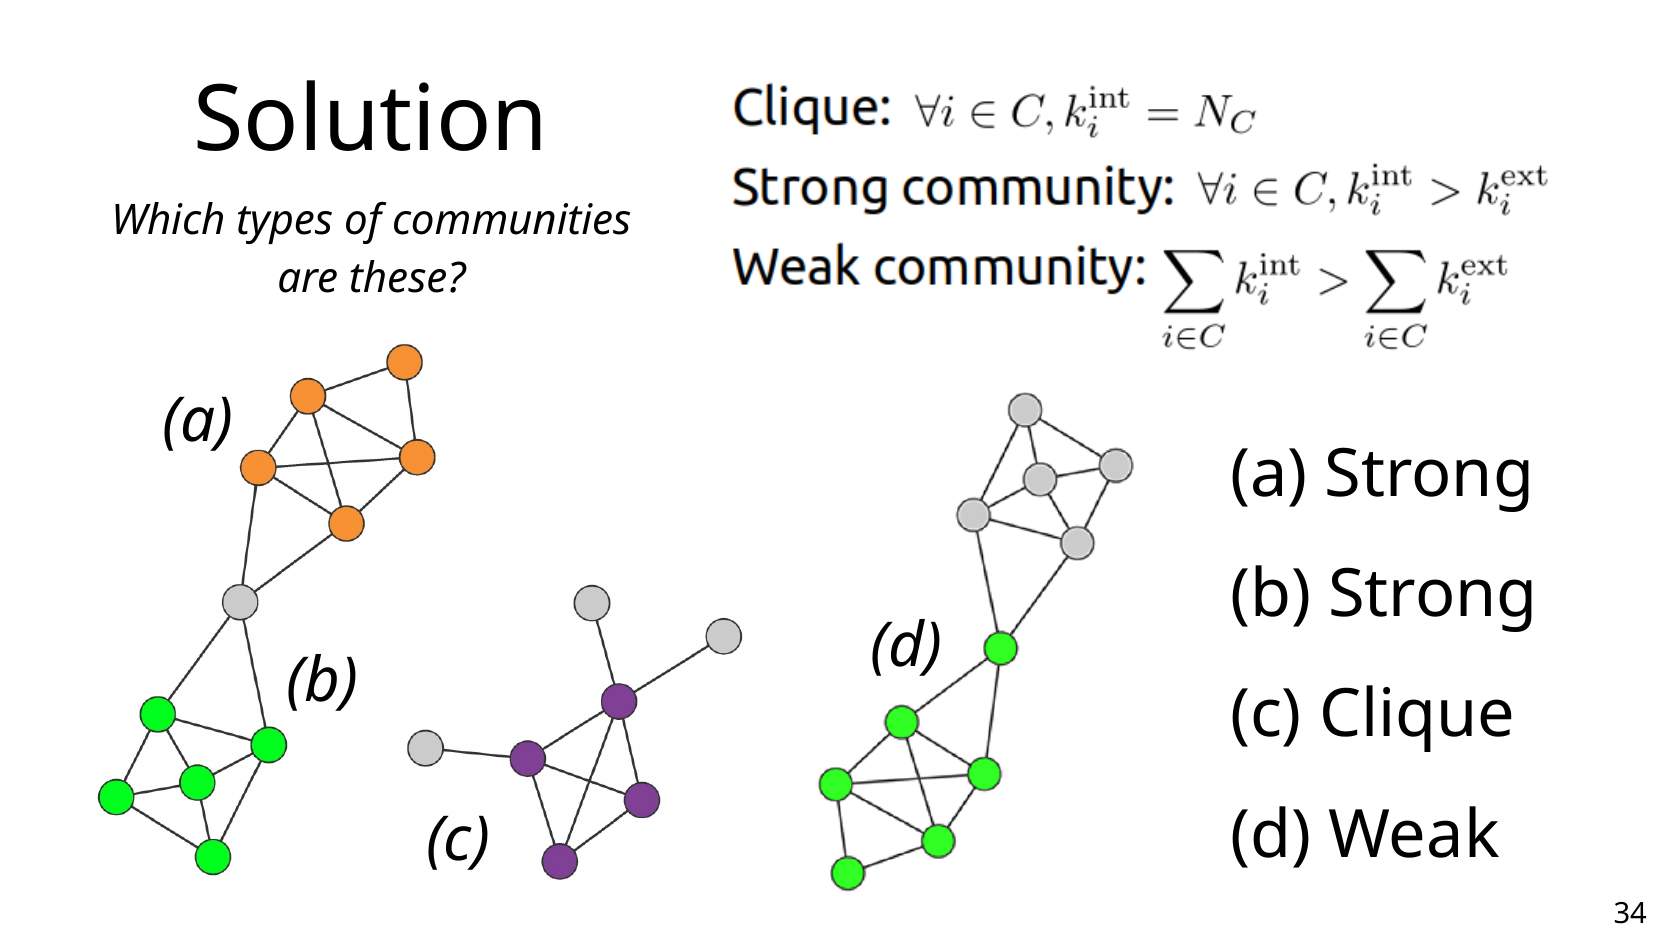

# Solution
Which types of communities are these?
(a)
(a) Strong
(b) Strong
(c) Clique
(d) Weak
(d)
(b)
(c)
34